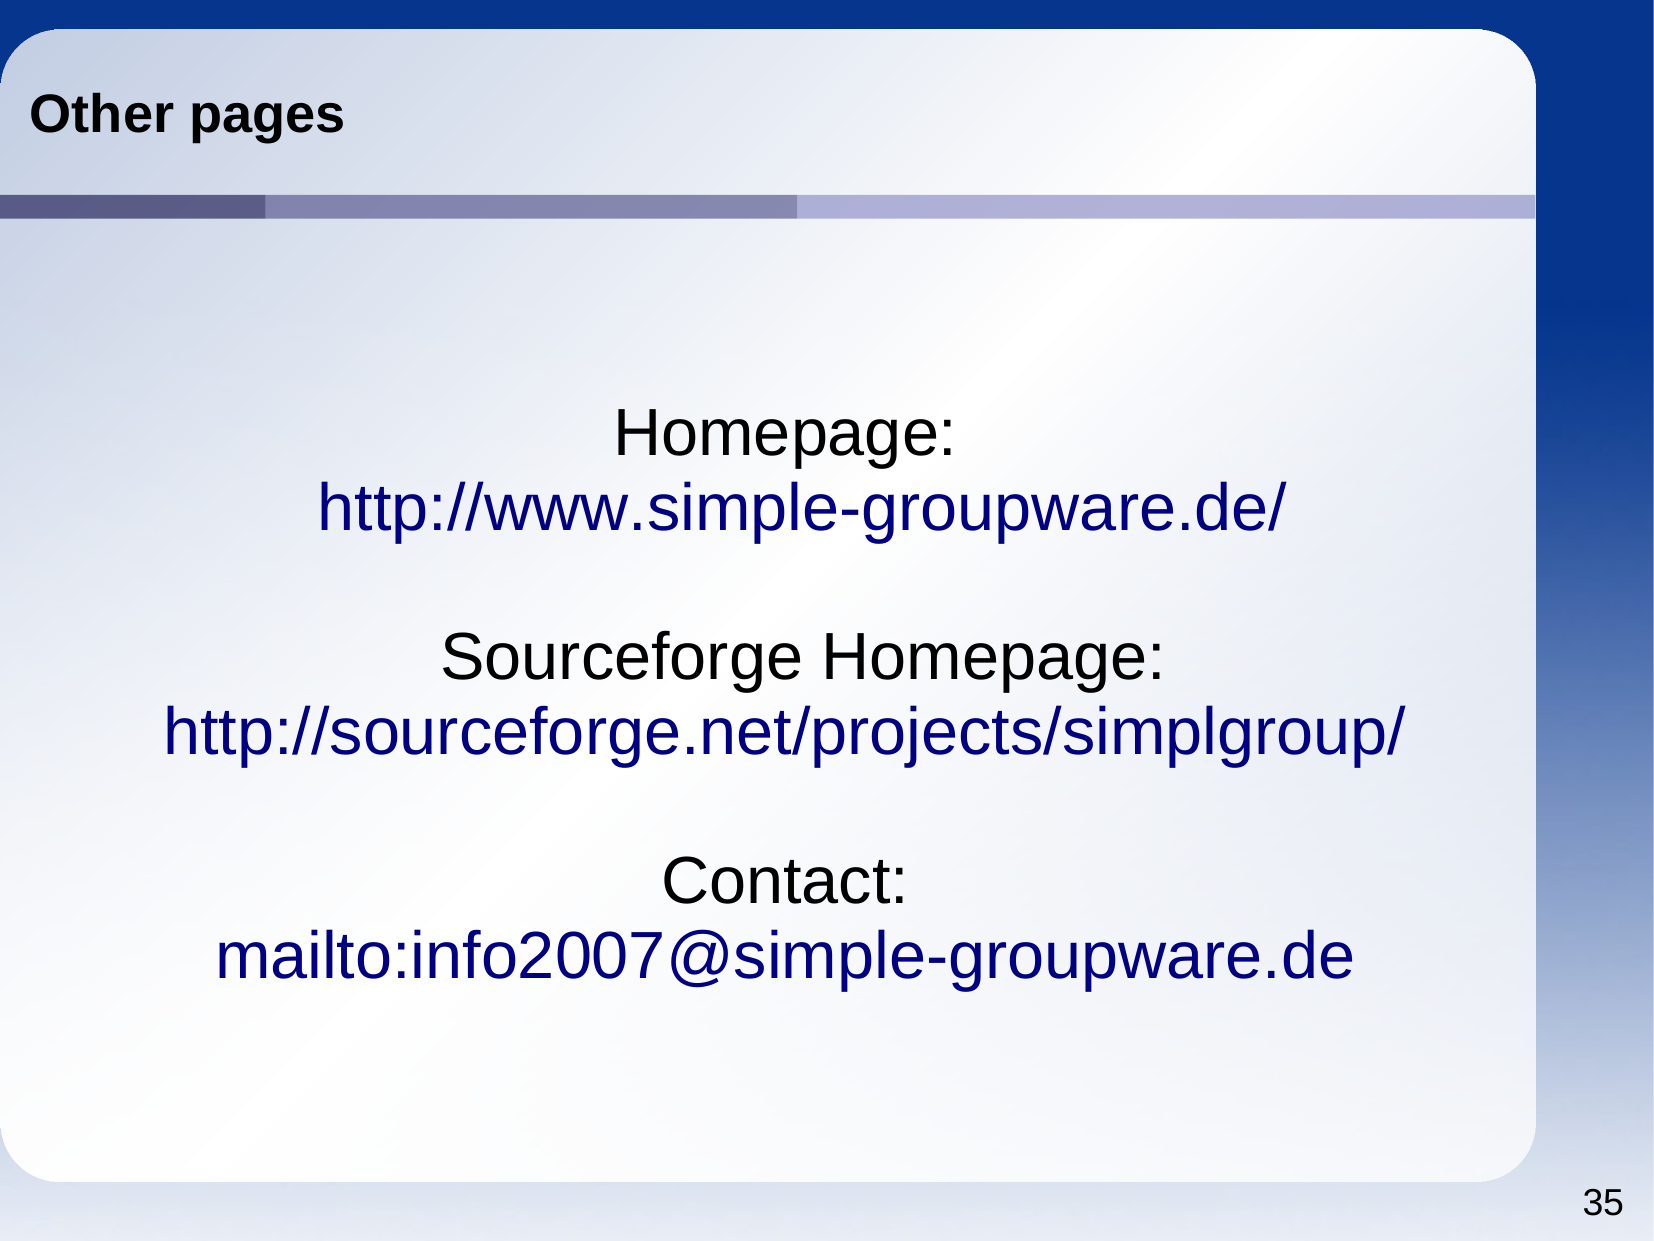

# Other pages
Homepage:
http://www.simple-groupware.de/
Sourceforge Homepage:
http://sourceforge.net/projects/simplgroup/
Contact:
mailto:info2007@simple-groupware.de
35